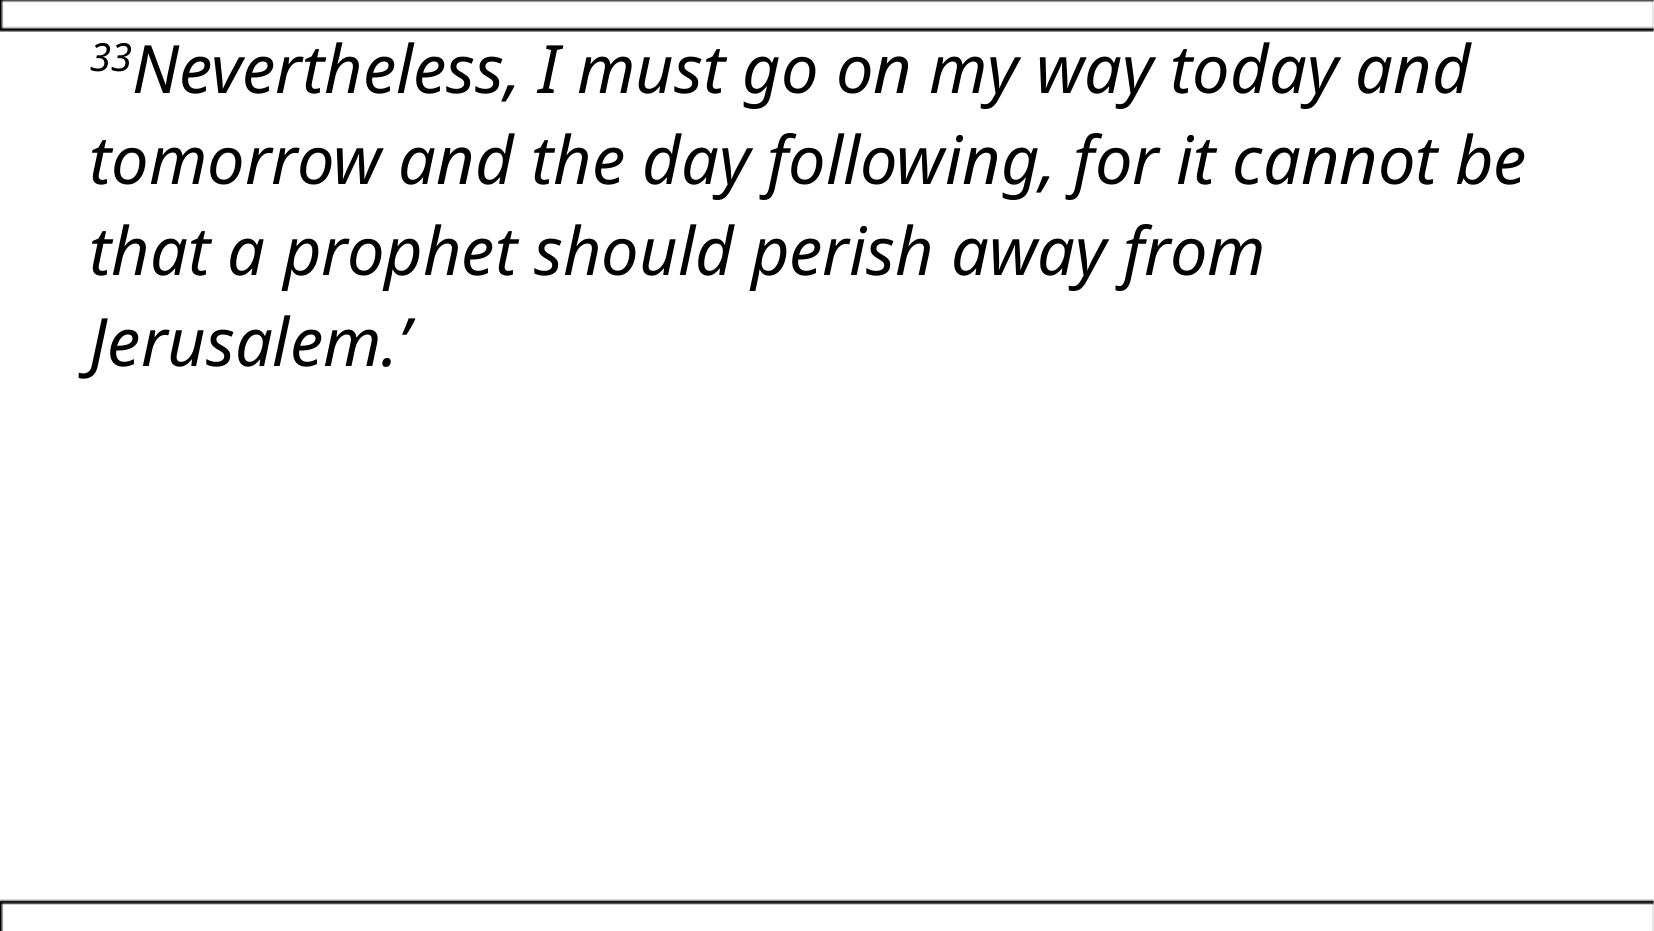

33Nevertheless, I must go on my way today and tomorrow and the day following, for it cannot be that a prophet should perish away from Jerusalem.’